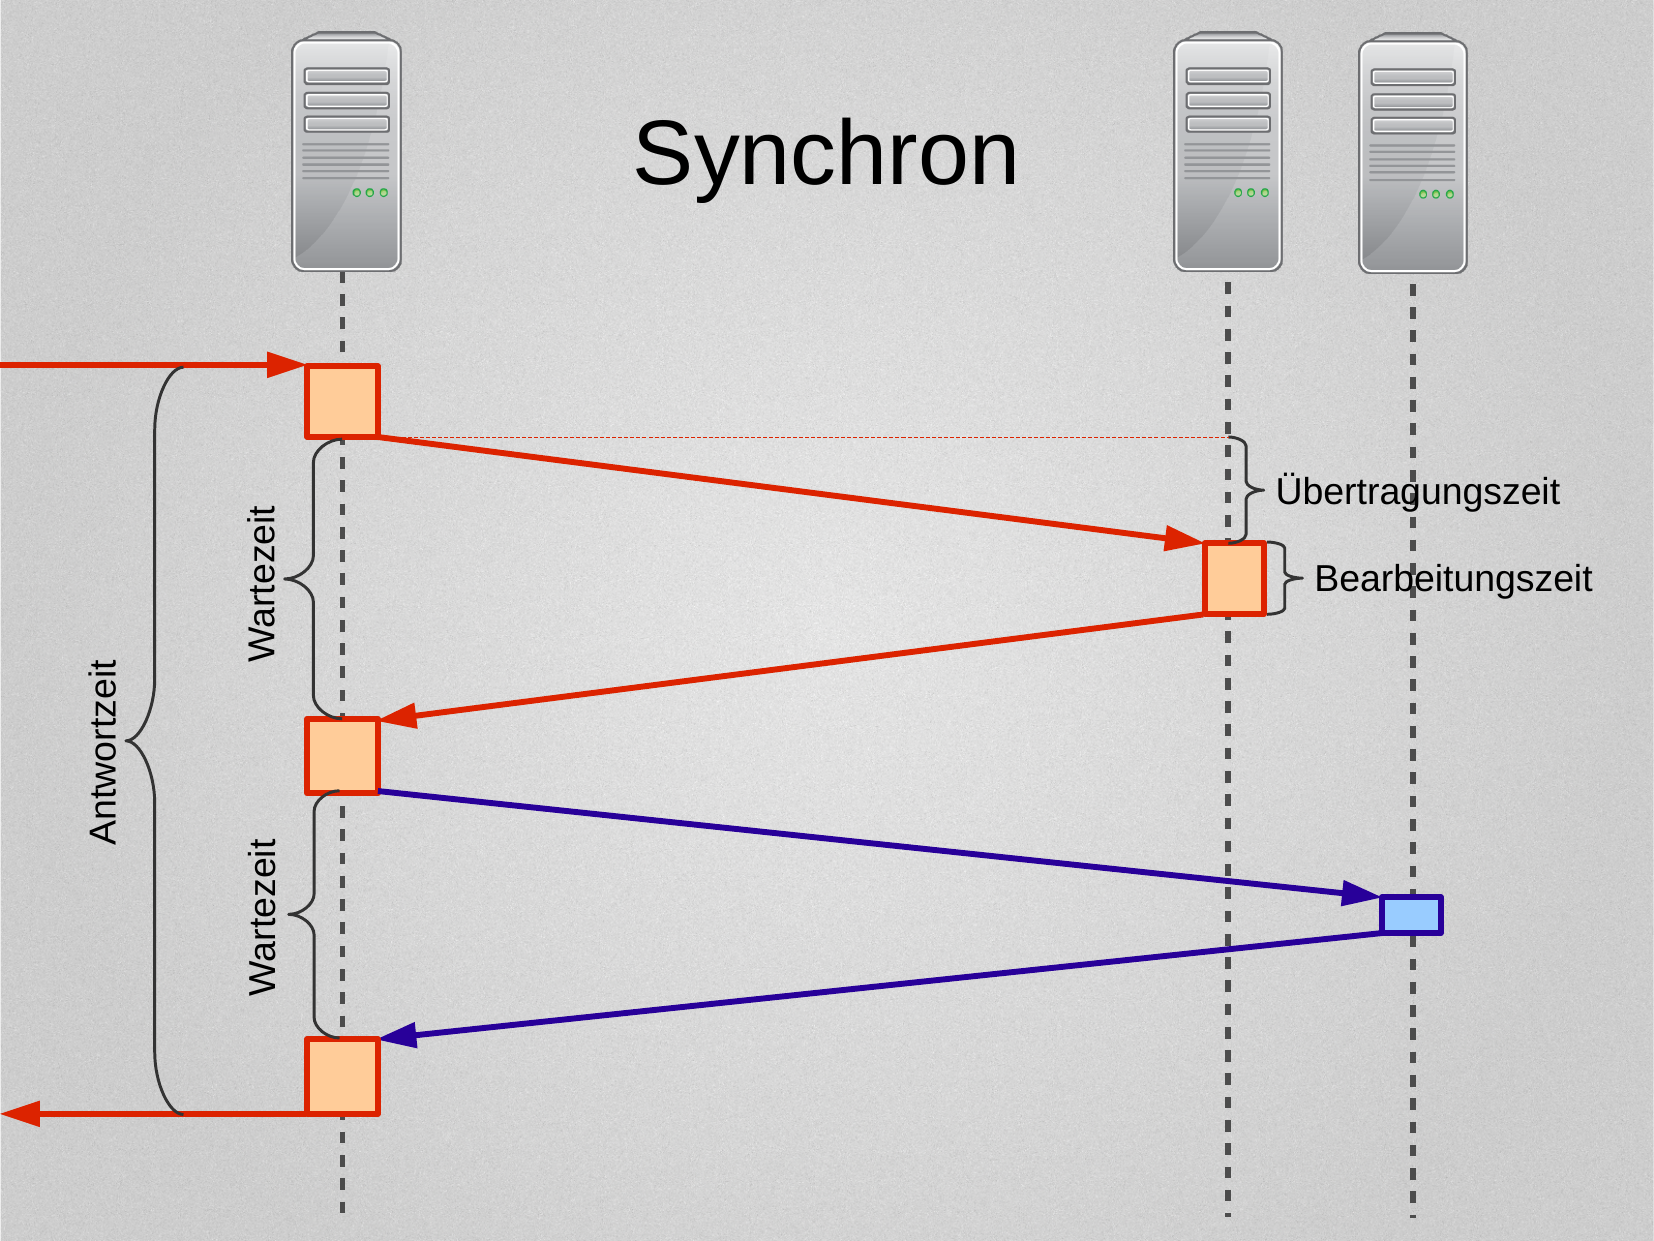

# Synchron
Übertragungszeit
Wartezeit
Bearbeitungszeit
Antwortzeit
Wartezeit